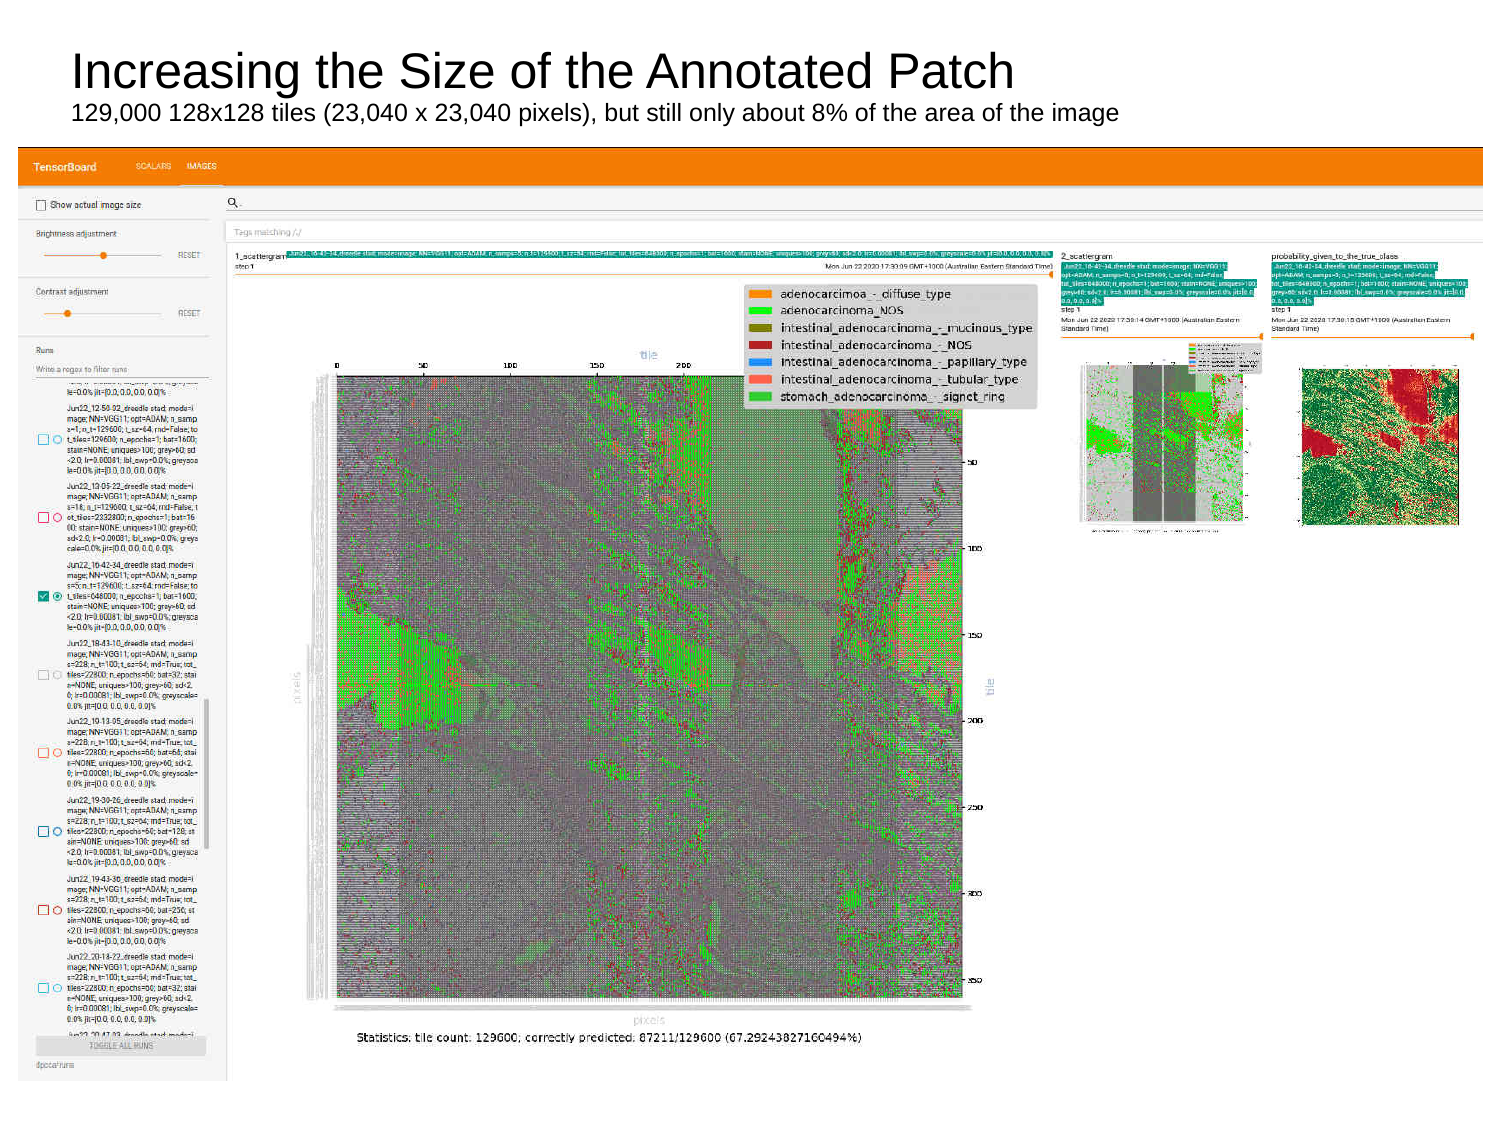

# Increasing the Size of the Annotated Patch 129,000 128x128 tiles (23,040 x 23,040 pixels), but still only about 8% of the area of the image